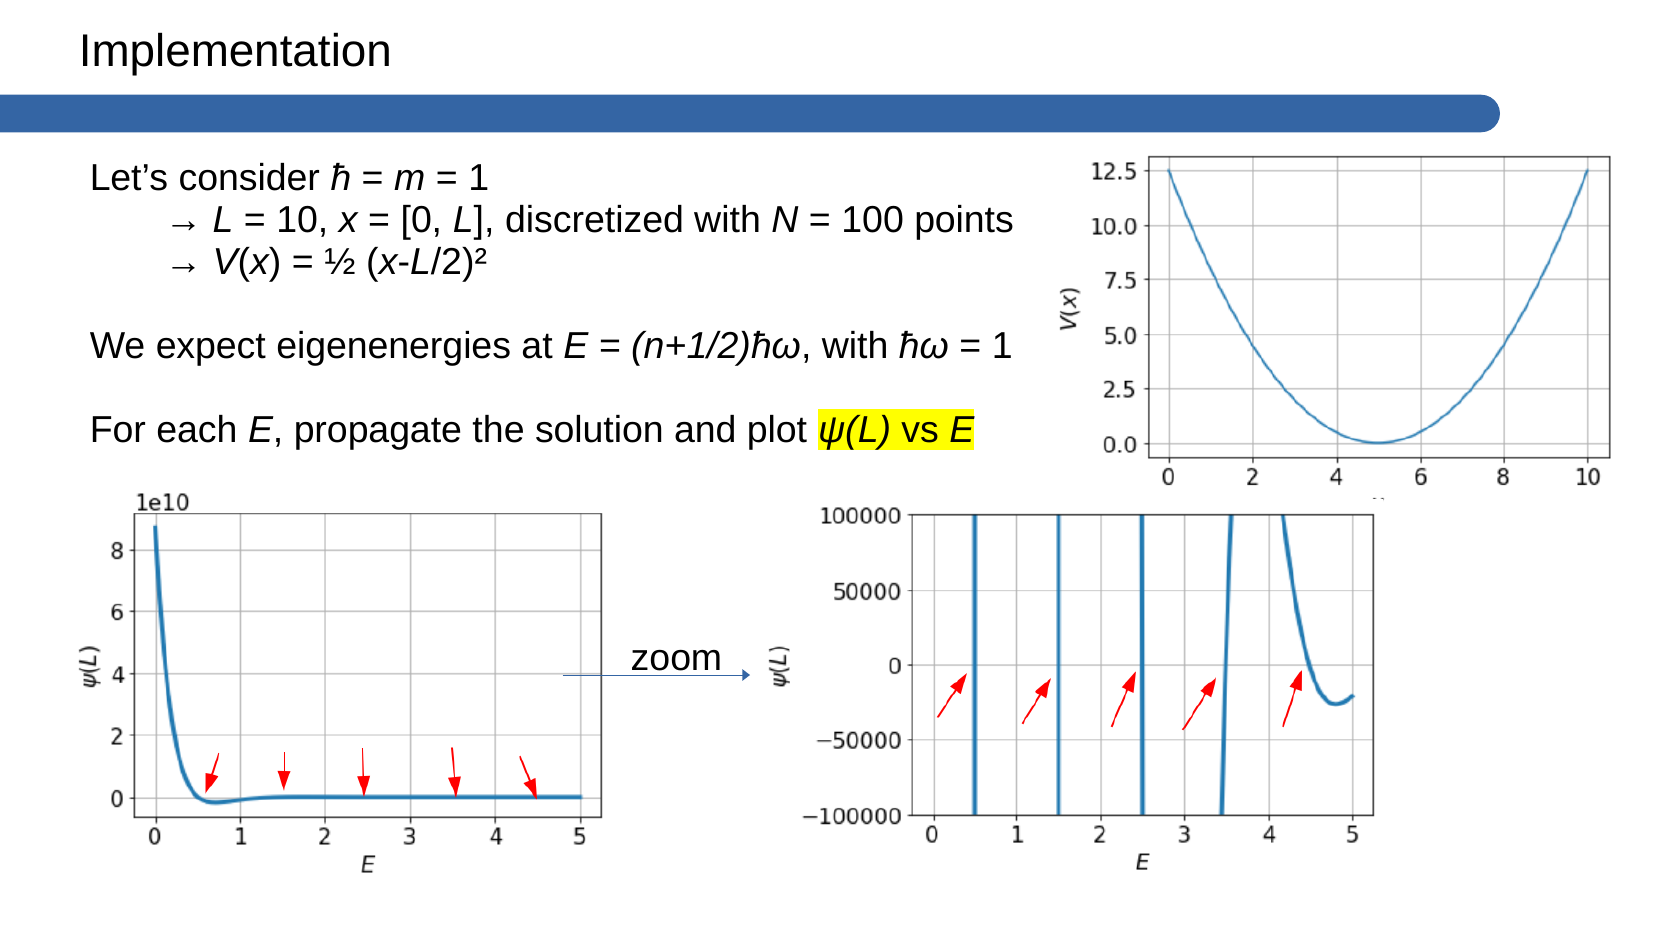

# Implementation
Let’s consider ħ = m = 1
	→ L = 10, x = [0, L], discretized with N = 100 points
	→ V(x) = ½ (x-L/2)²
We expect eigenenergies at E = (n+1/2)ħω, with ħω = 1
For each E, propagate the solution and plot ψ(L) vs E
zoom